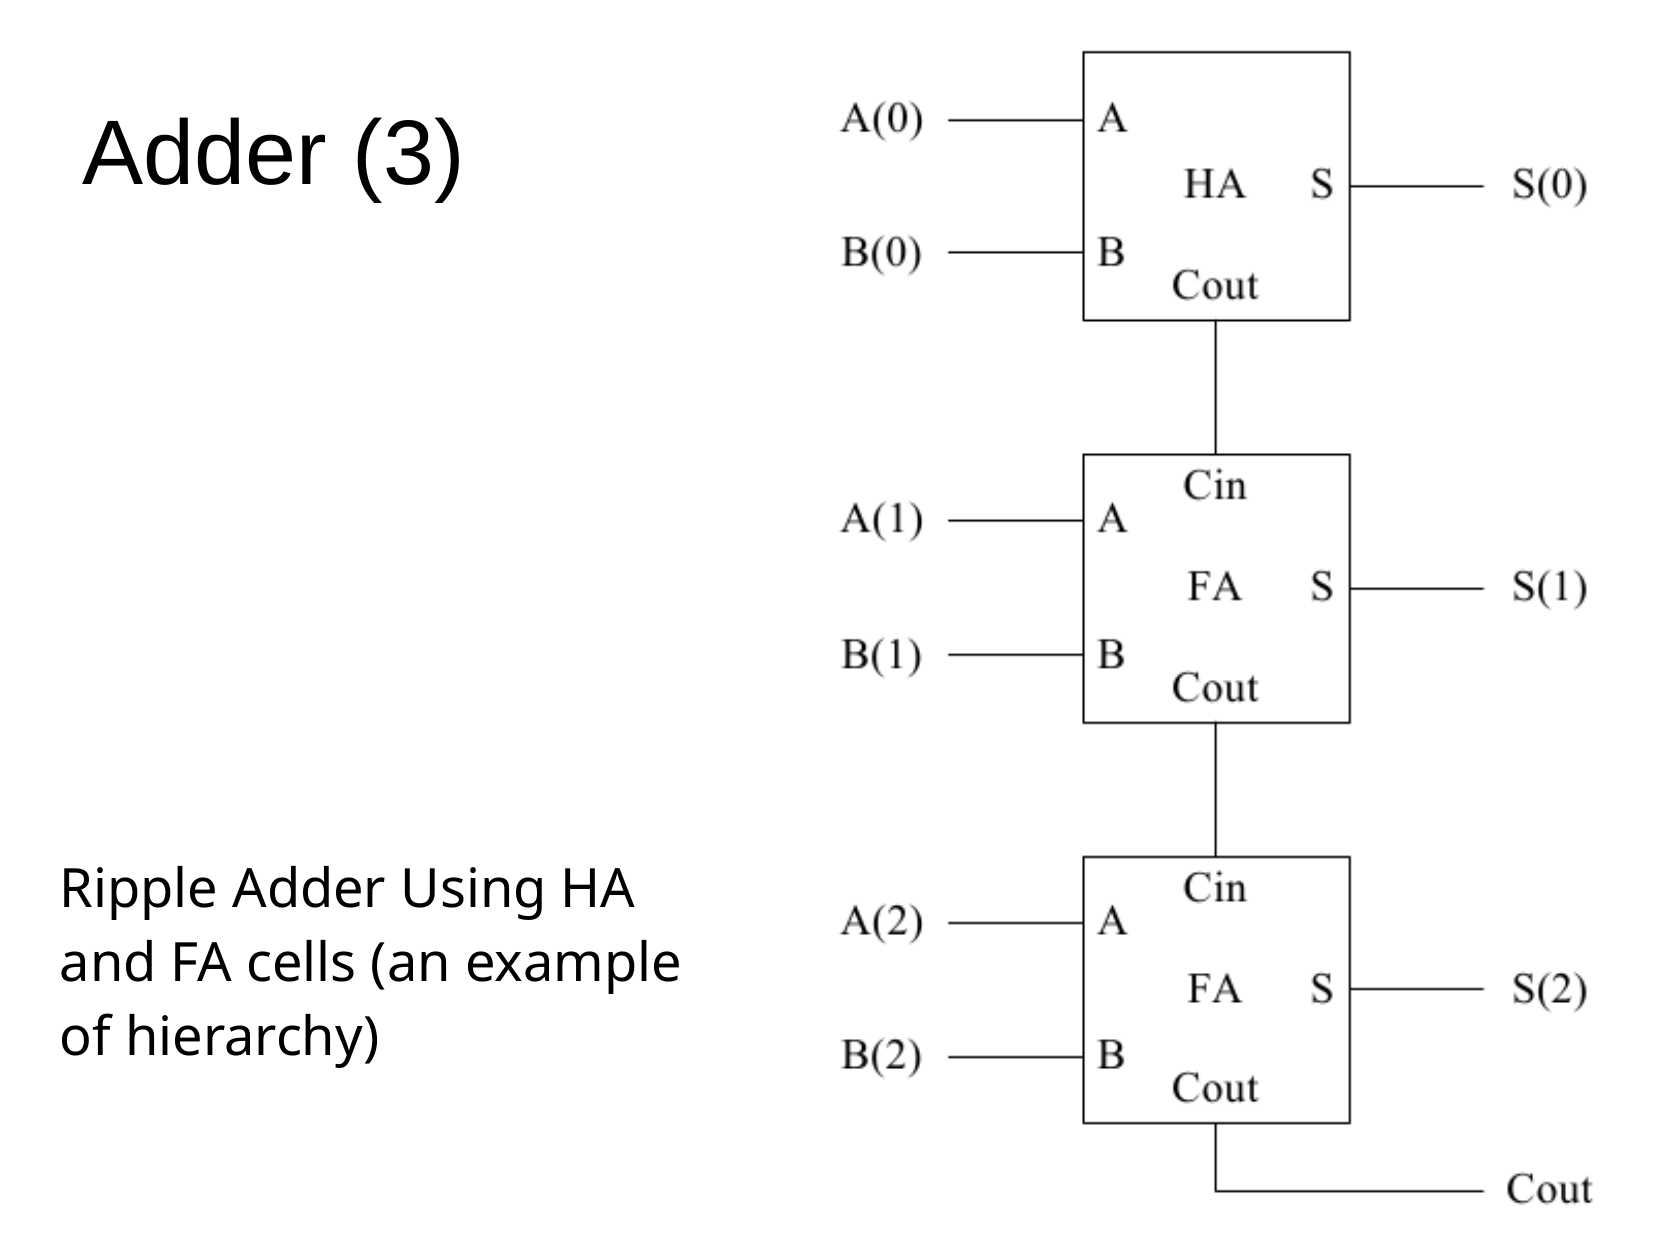

# Adder (3)
Ripple Adder Using HA and FA cells (an example of hierarchy)
39